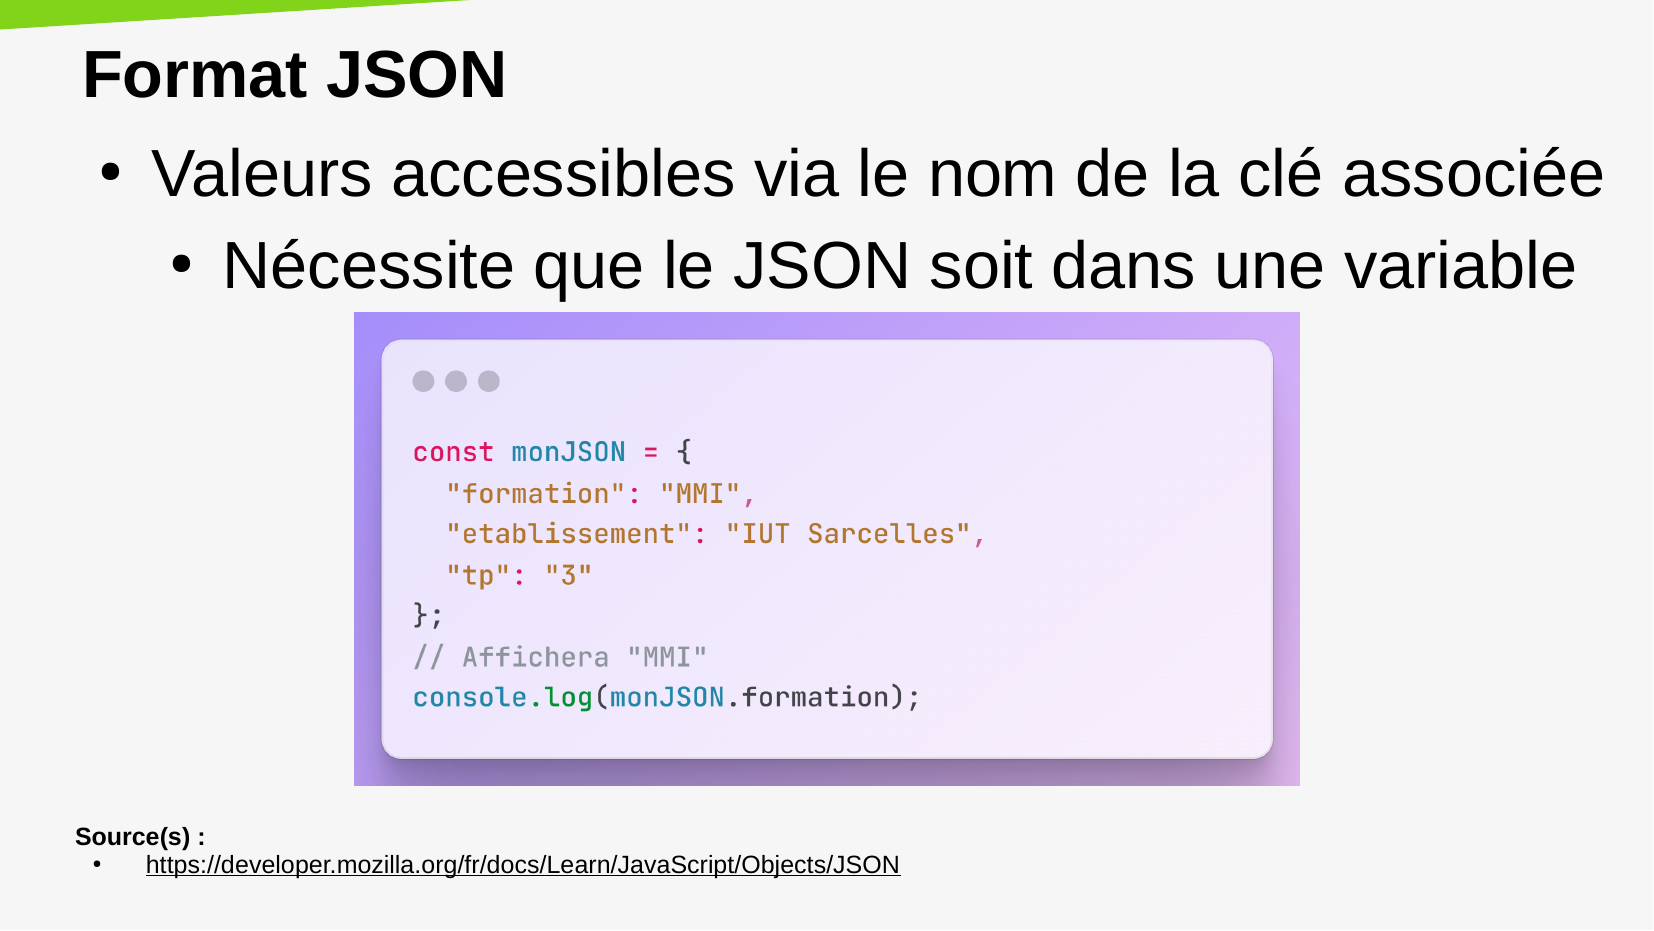

# Format JSON
Valeurs accessibles via le nom de la clé associée
Nécessite que le JSON soit dans une variable
Source(s) :
https://developer.mozilla.org/fr/docs/Learn/JavaScript/Objects/JSON